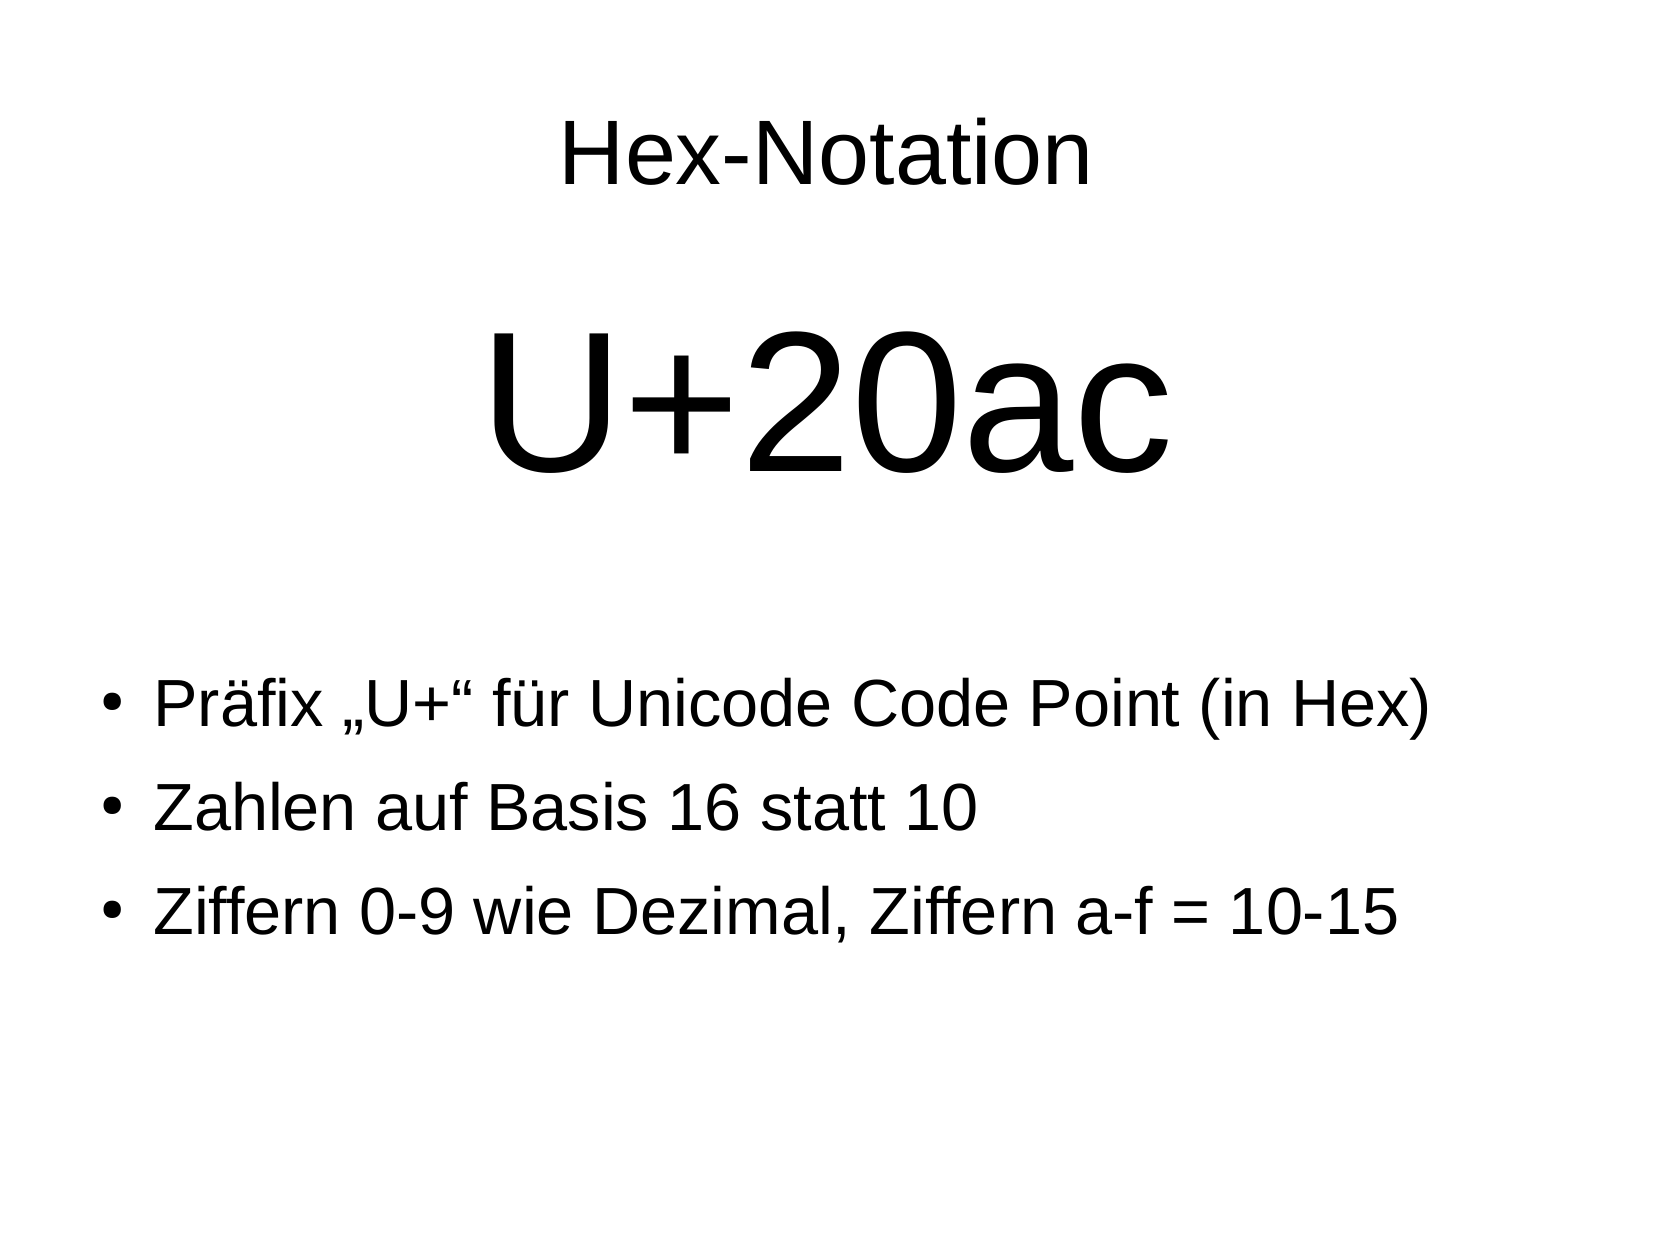

# Hex-Notation
U+20ac
Präfix „U+“ für Unicode Code Point (in Hex)
Zahlen auf Basis 16 statt 10
Ziffern 0-9 wie Dezimal, Ziffern a-f = 10-15